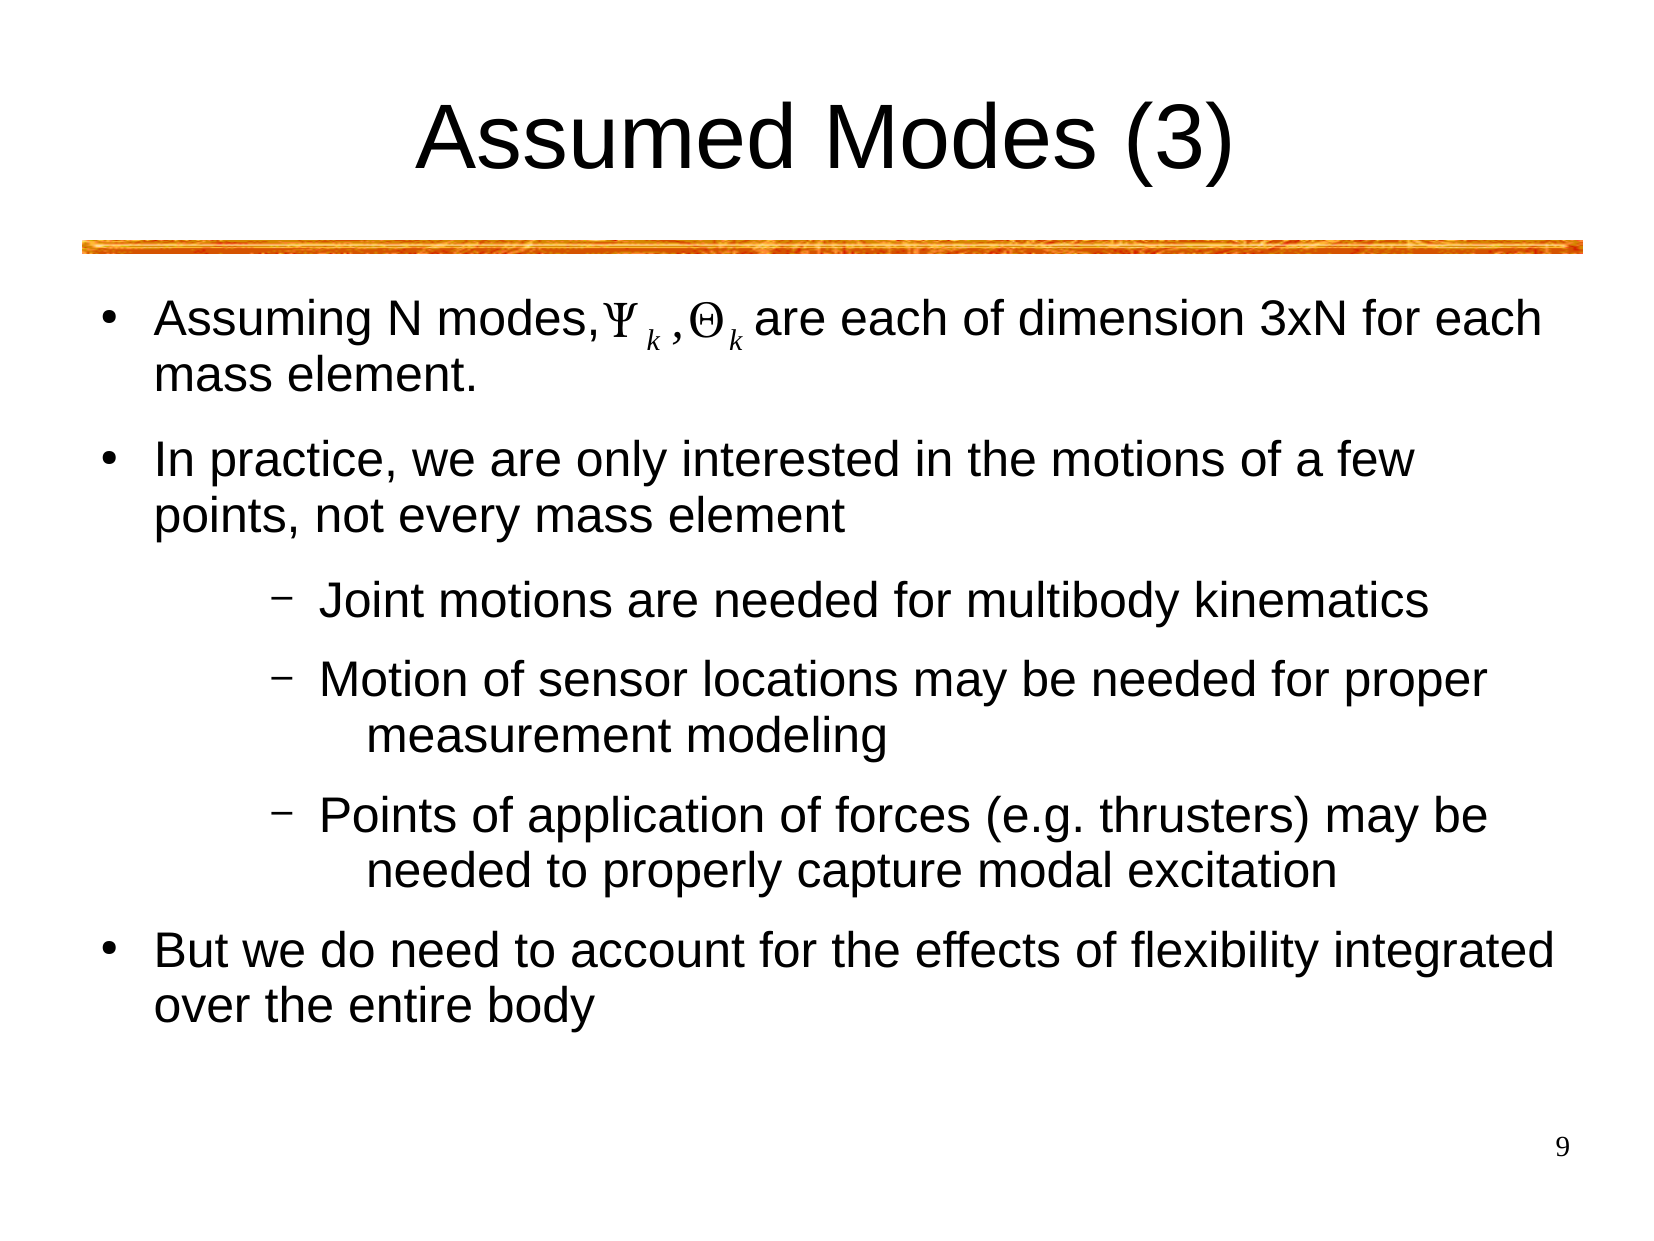

# Assumed Modes (3)
Assuming N modes, are each of dimension 3xN for each mass element.
In practice, we are only interested in the motions of a few points, not every mass element
Joint motions are needed for multibody kinematics
Motion of sensor locations may be needed for proper measurement modeling
Points of application of forces (e.g. thrusters) may be needed to properly capture modal excitation
But we do need to account for the effects of flexibility integrated over the entire body
9